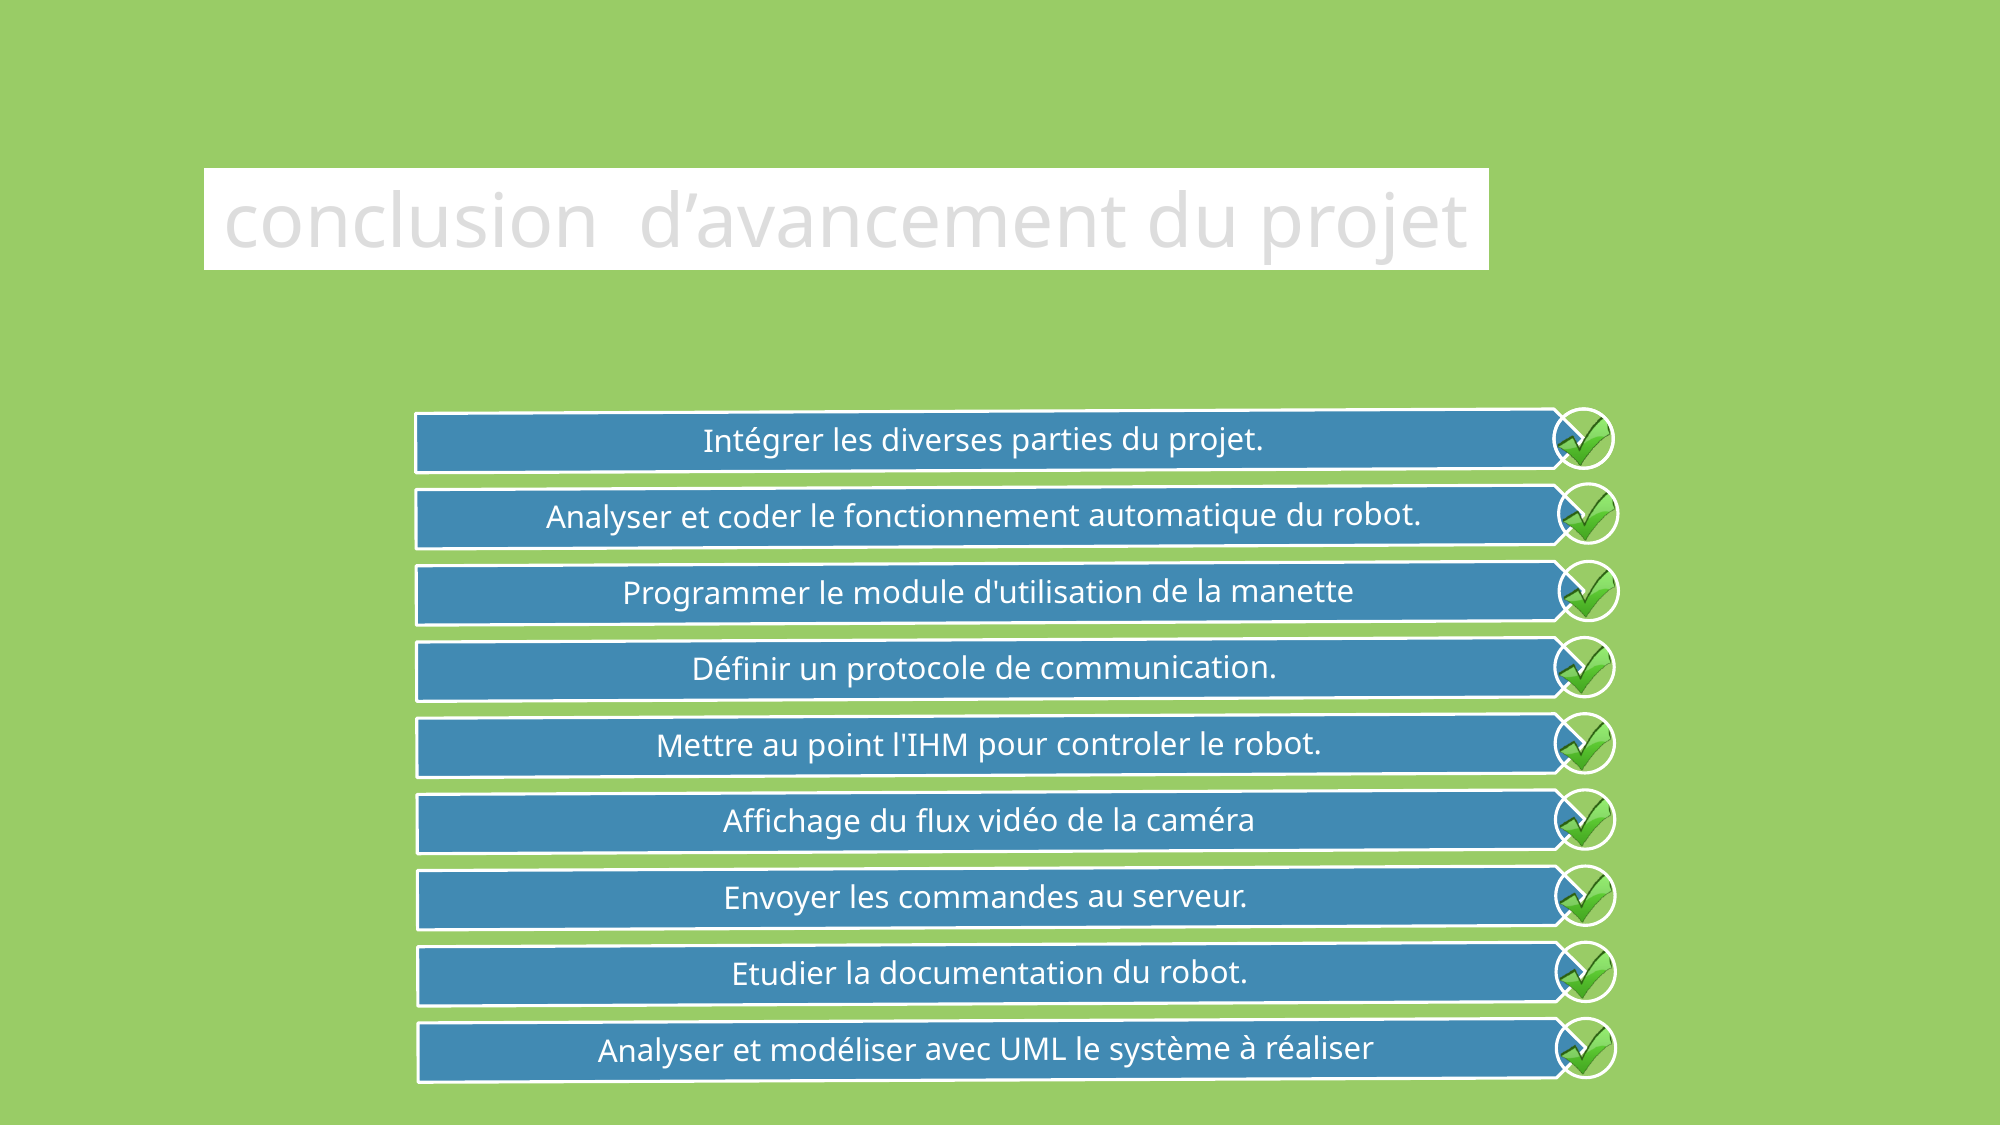

# conclusion d’avancement du projet
Intégrer les diverses parties du projet.
Analyser et coder le fonctionnement automatique du robot.
Programmer le module d'utilisation de la manette
Définir un protocole de communication.
Mettre au point l'IHM pour controler le robot.
Affichage du flux vidéo de la caméra
Envoyer les commandes au serveur.
Etudier la documentation du robot.
Analyser et modéliser avec UML le système à réaliser